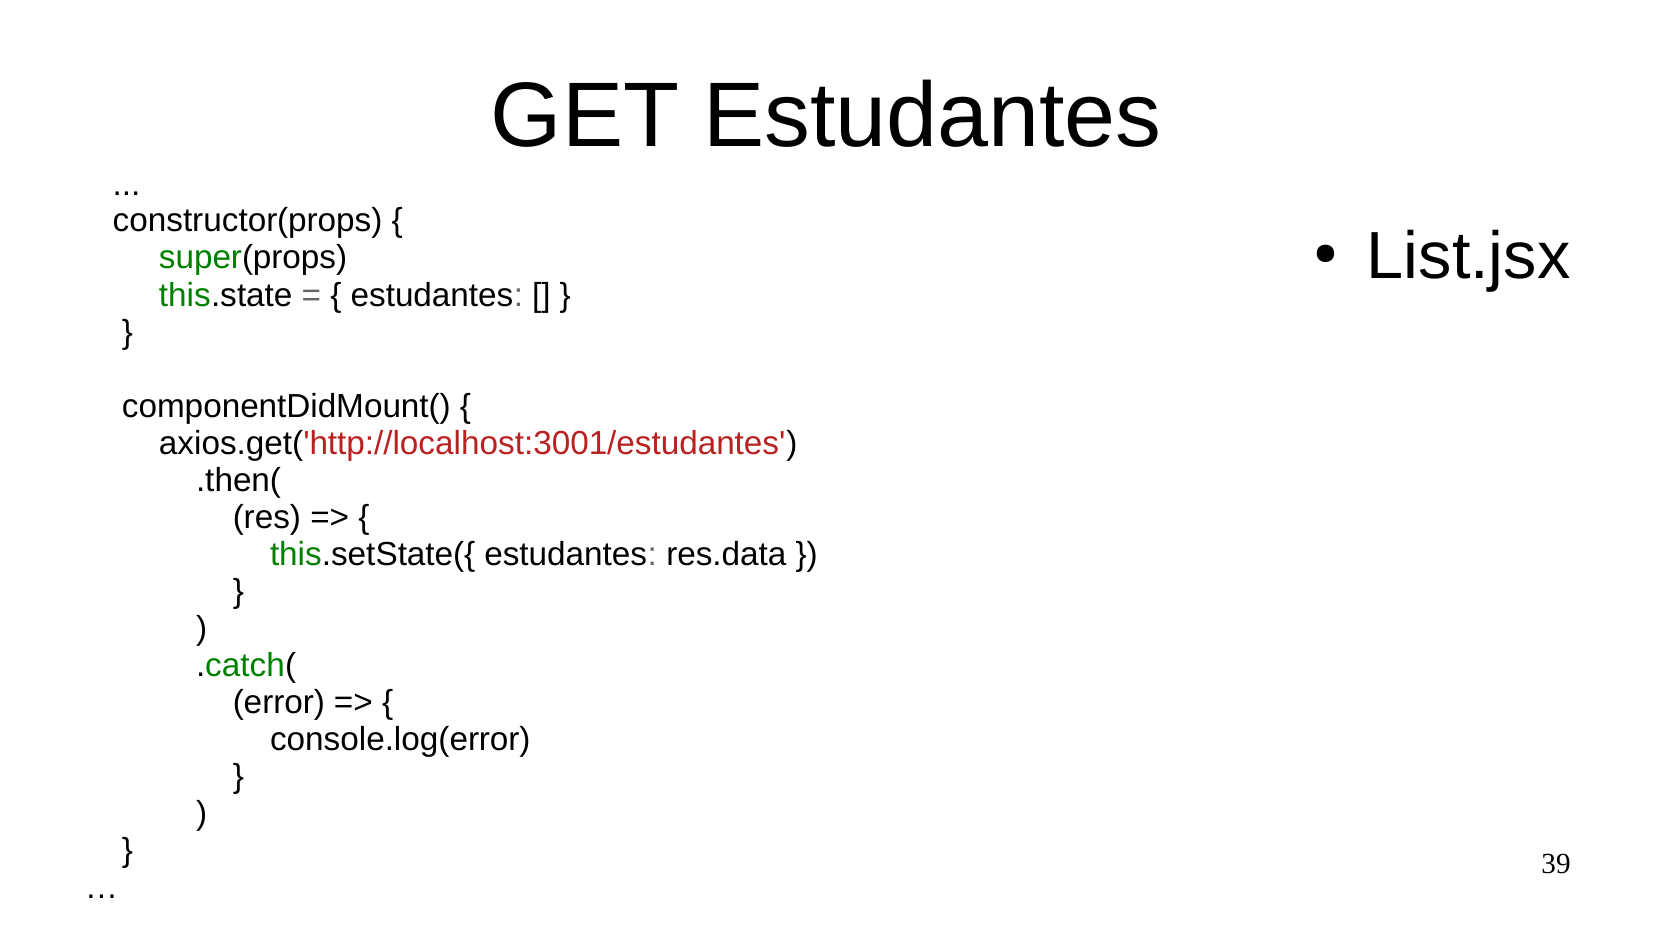

# GET Estudantes
 ...
 constructor(props) {
 super(props)
 this.state = { estudantes: [] }
 }
 componentDidMount() {
 axios.get('http://localhost:3001/estudantes')
 .then(
 (res) => {
 this.setState({ estudantes: res.data })
 }
 )
 .catch(
 (error) => {
 console.log(error)
 }
 )
 }
…
List.jsx
39